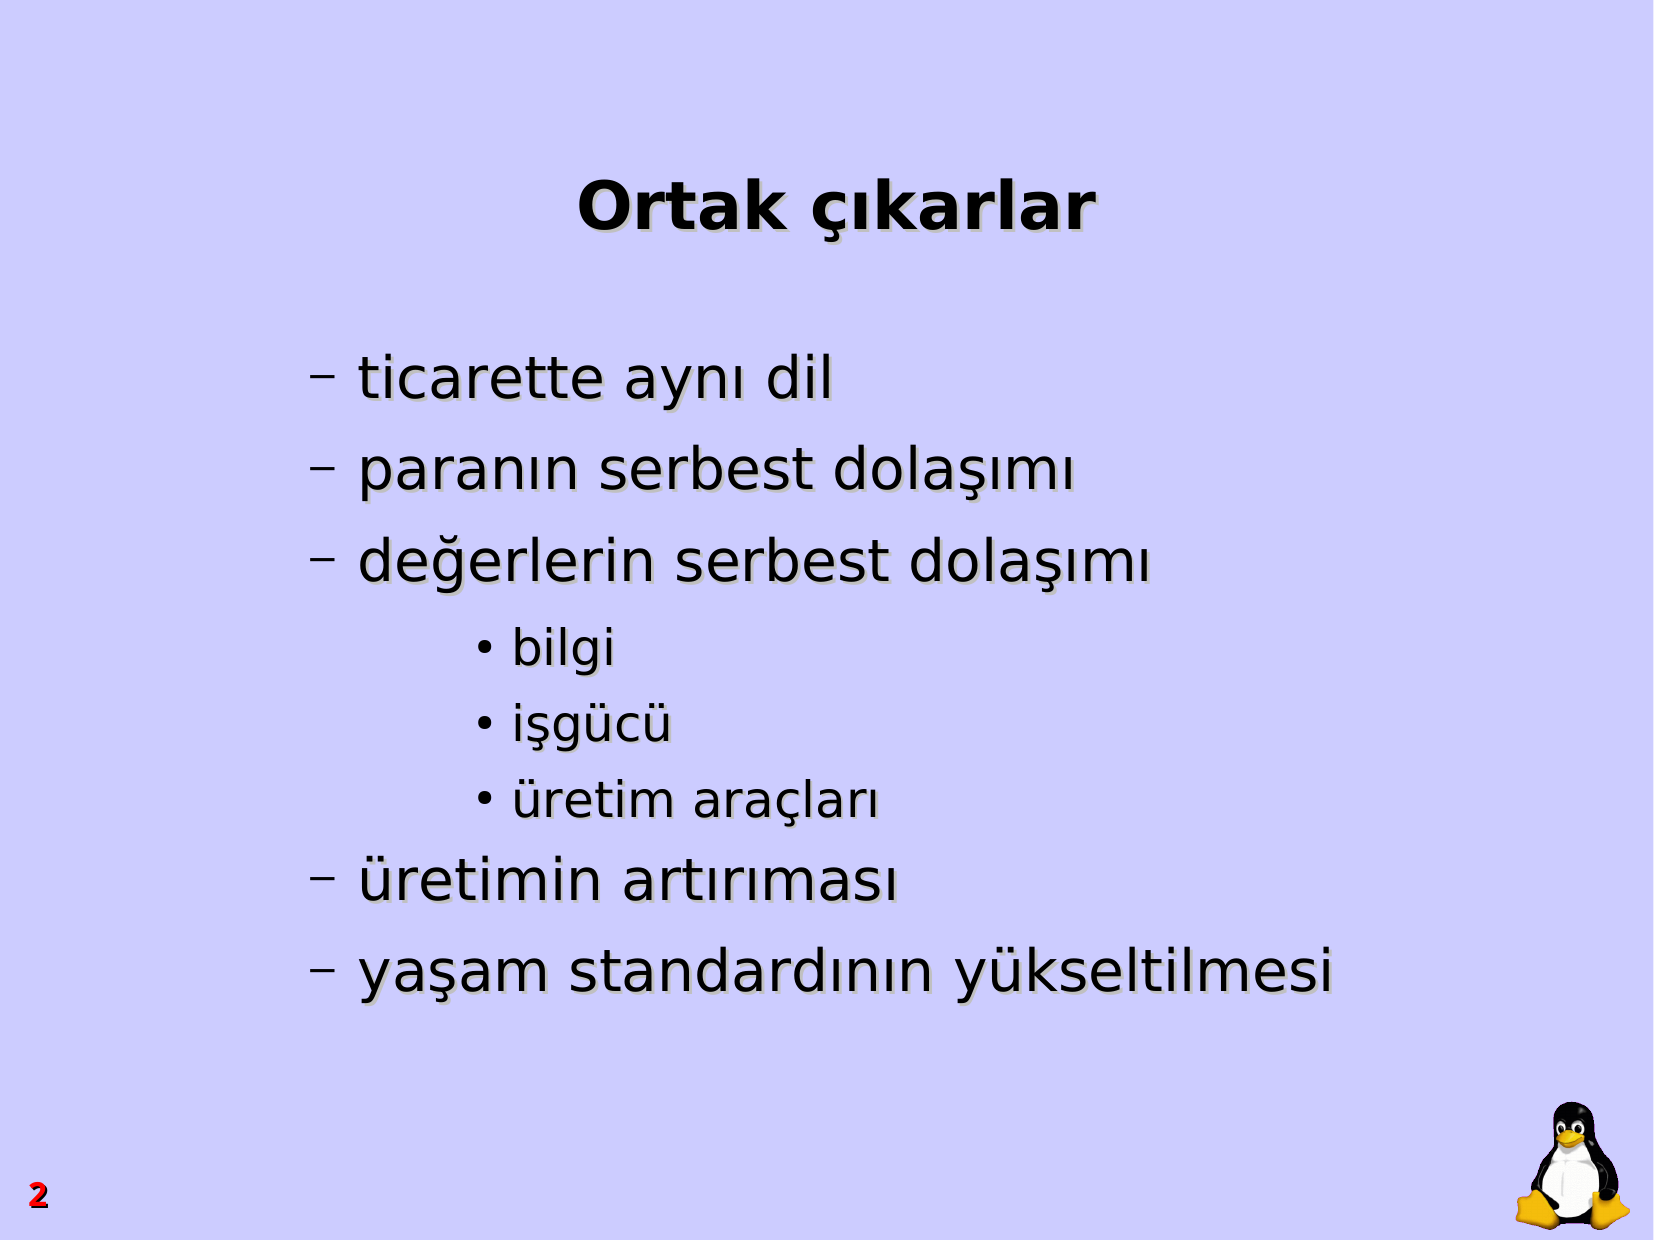

# Ortak çıkarlar
ticarette aynı dil
paranın serbest dolaşımı
değerlerin serbest dolaşımı
bilgi
işgücü
üretim araçları
üretimin artırıması
yaşam standardının yükseltilmesi